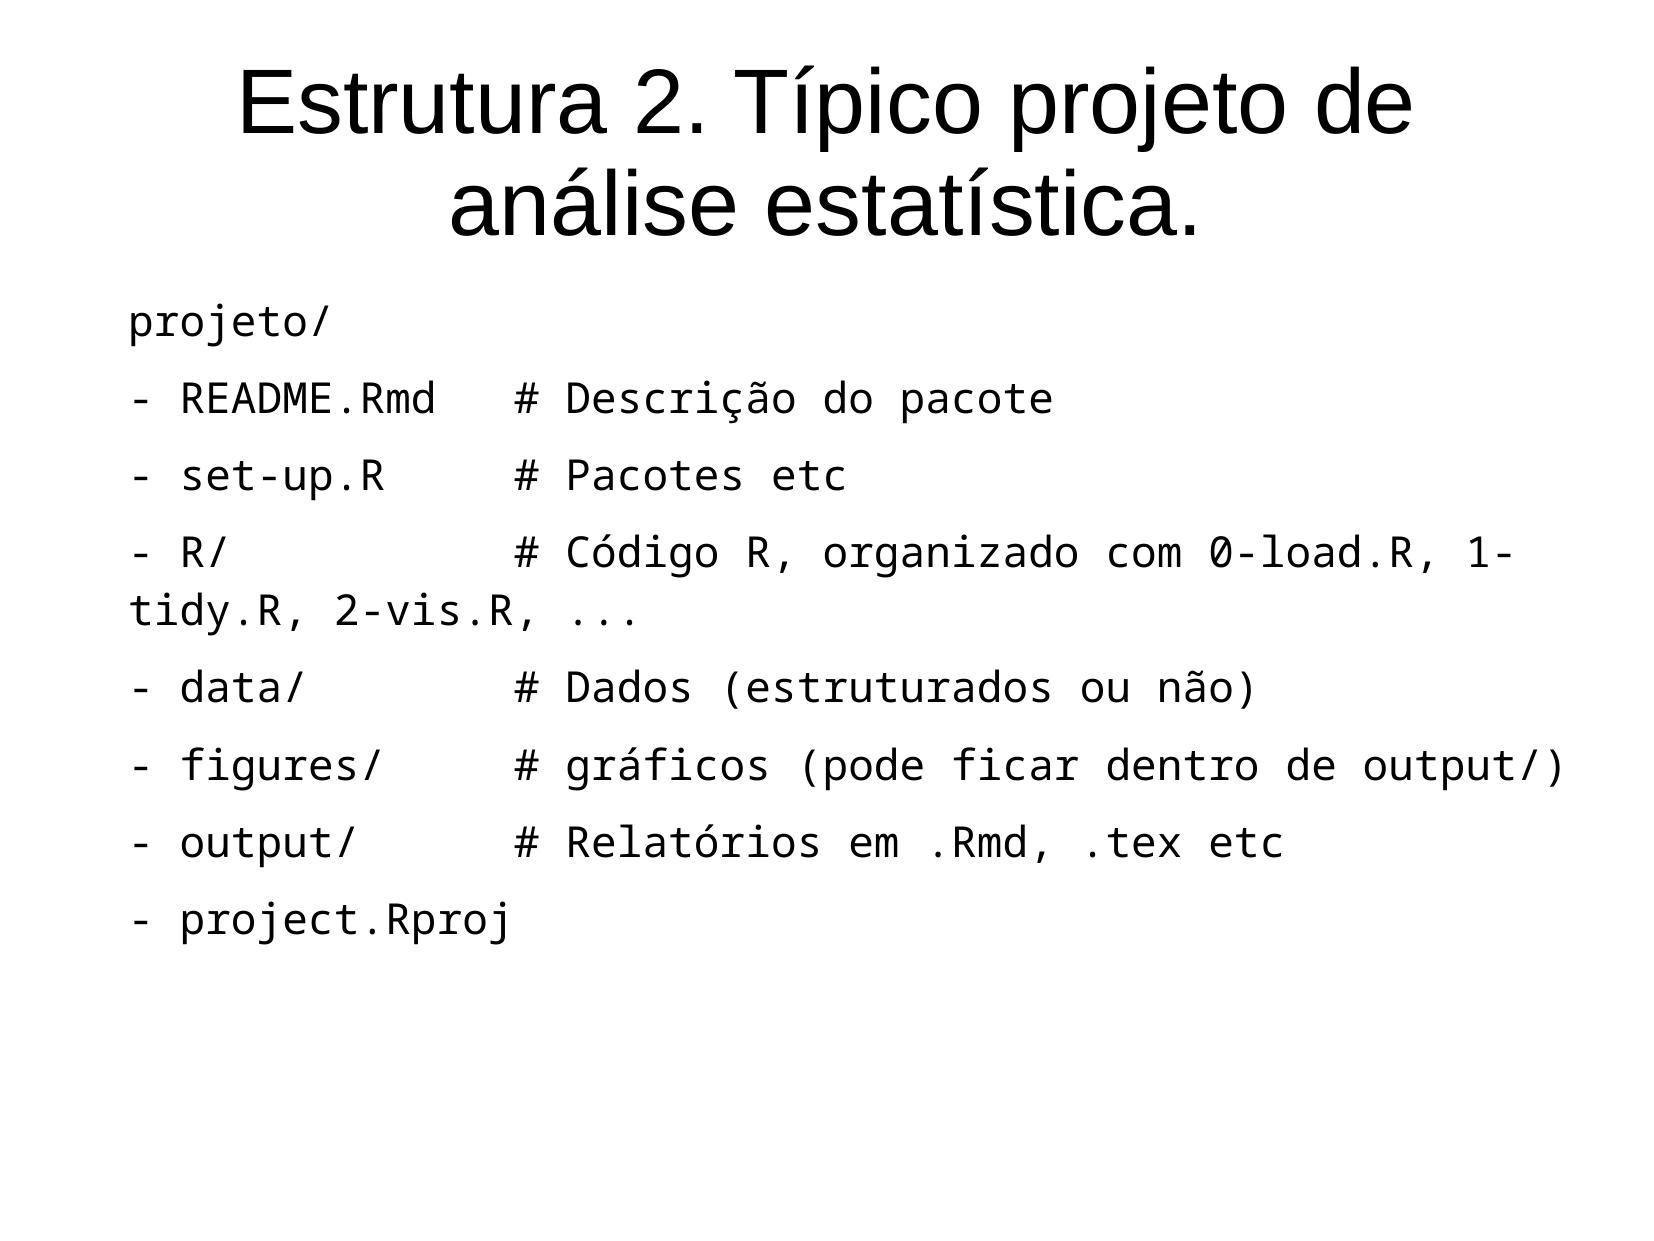

# Estrutura 2. Típico projeto de análise estatística.
projeto/
- README.Rmd # Descrição do pacote
- set-up.R # Pacotes etc
- R/ # Código R, organizado com 0-load.R, 1-tidy.R, 2-vis.R, ...
- data/ # Dados (estruturados ou não)
- figures/ # gráficos (pode ficar dentro de output/)
- output/ # Relatórios em .Rmd, .tex etc
- project.Rproj